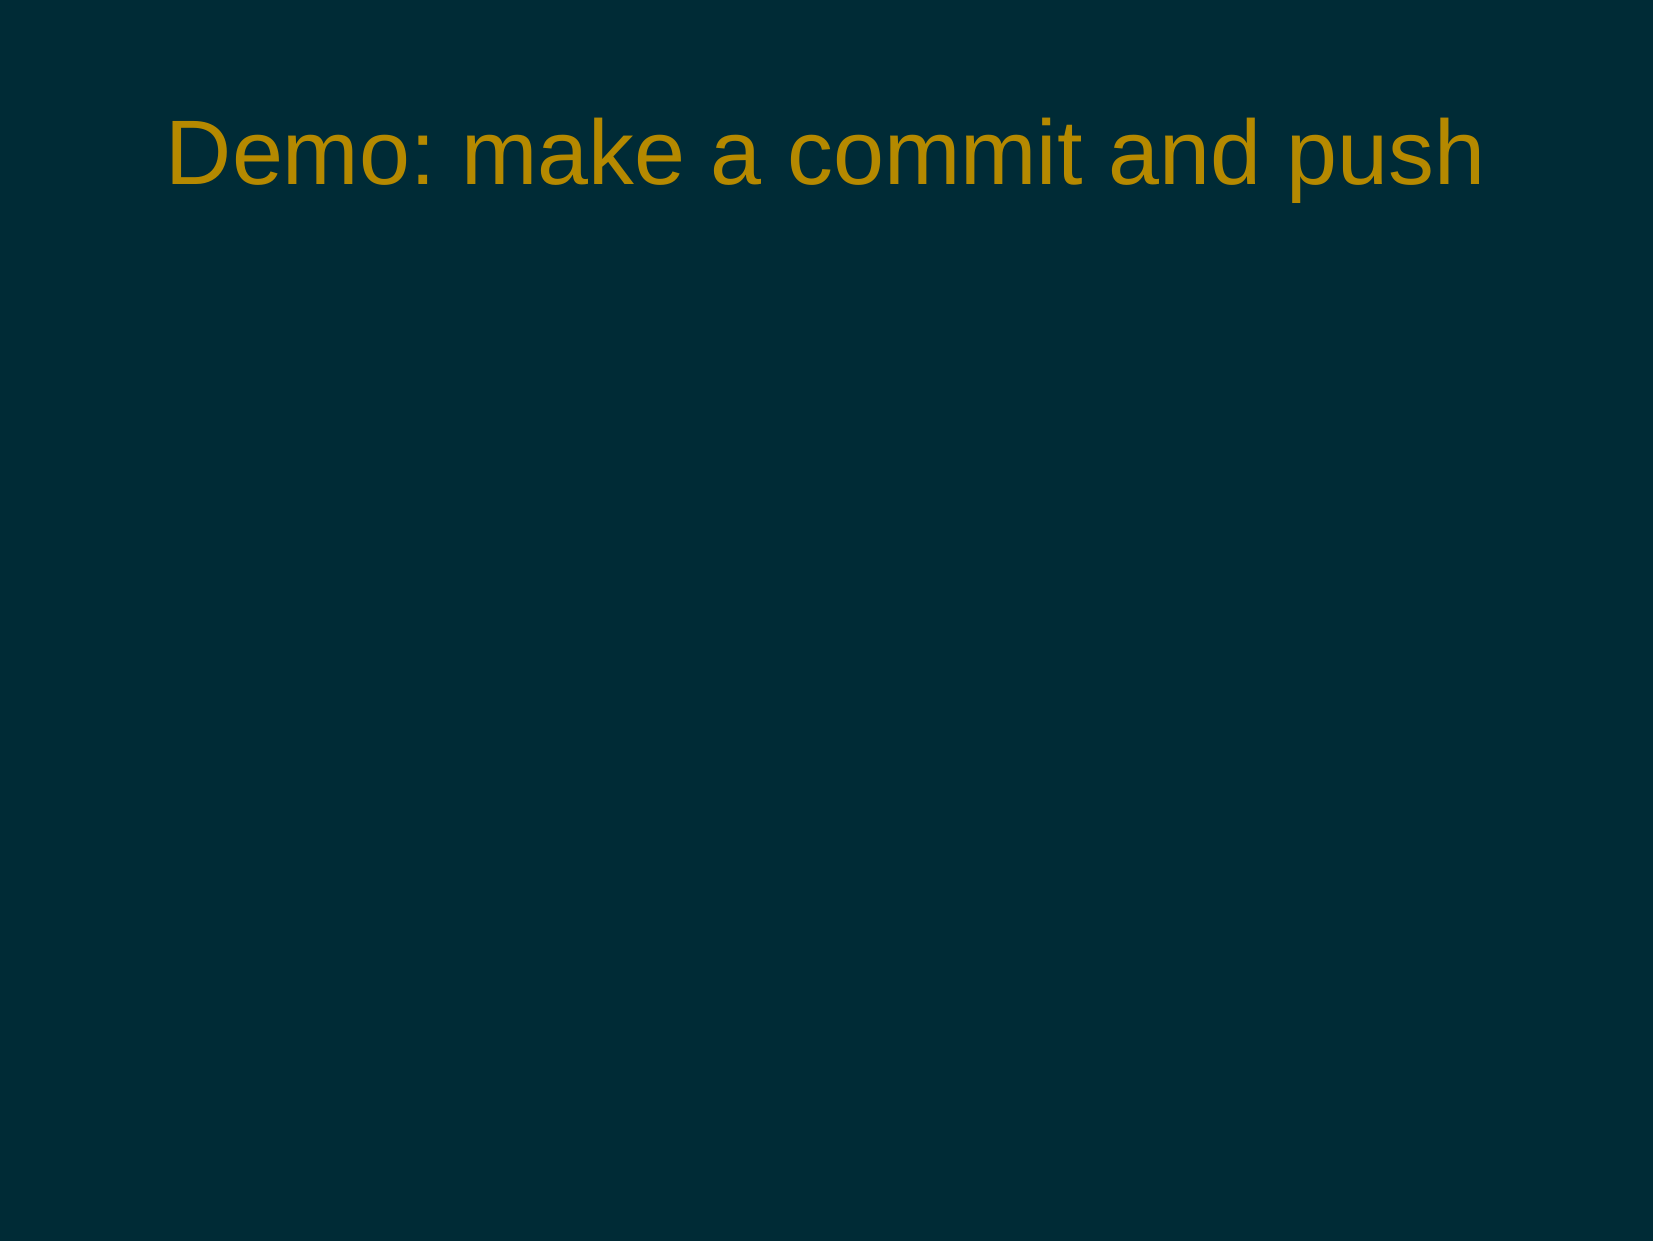

# Demo: make a commit and push